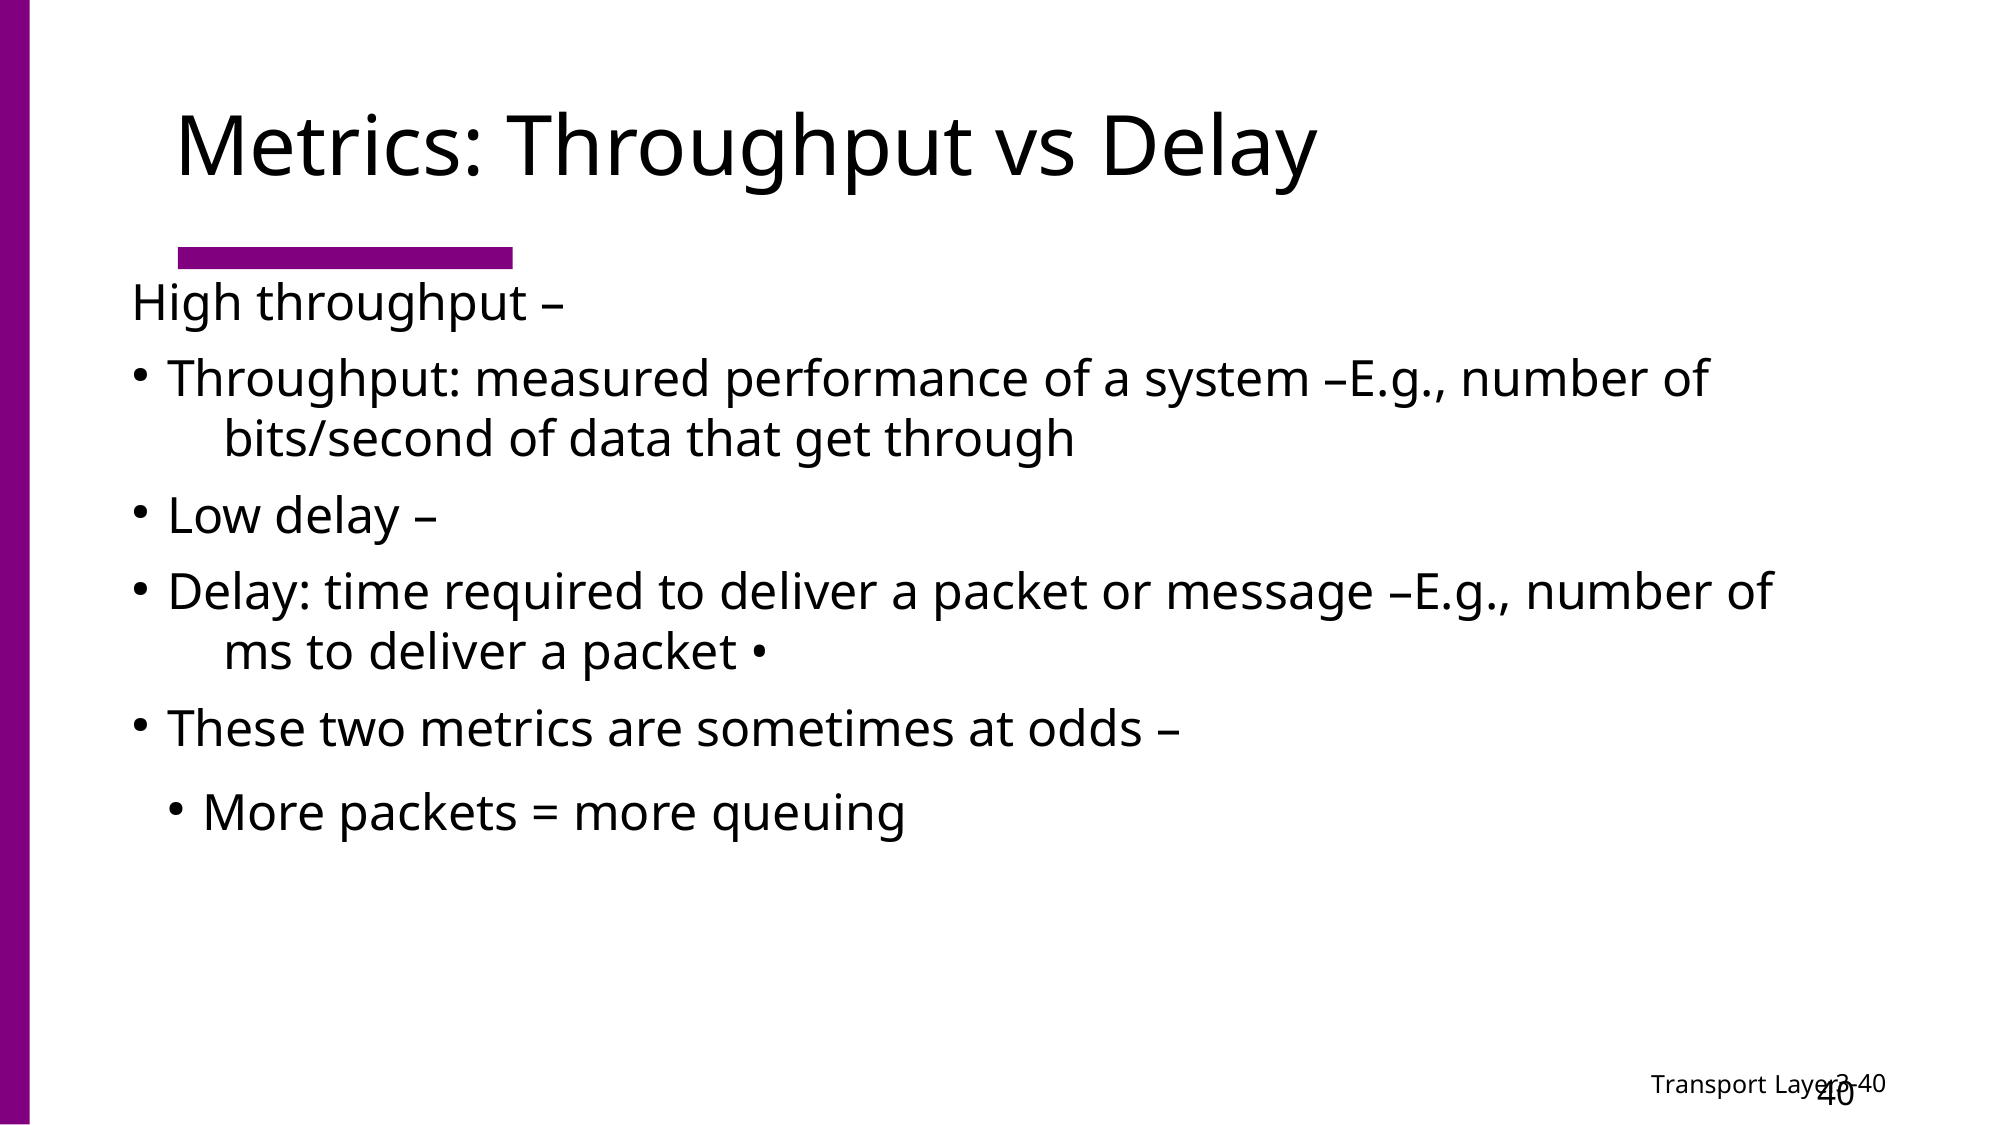

Metrics: Throughput vs Delay
# High throughput –
Throughput: measured performance of a system –E.g., number of bits/second of data that get through
Low delay –
Delay: time required to deliver a packet or message –E.g., number of ms to deliver a packet •
These two metrics are sometimes at odds –
More packets = more queuing
Transport Layer